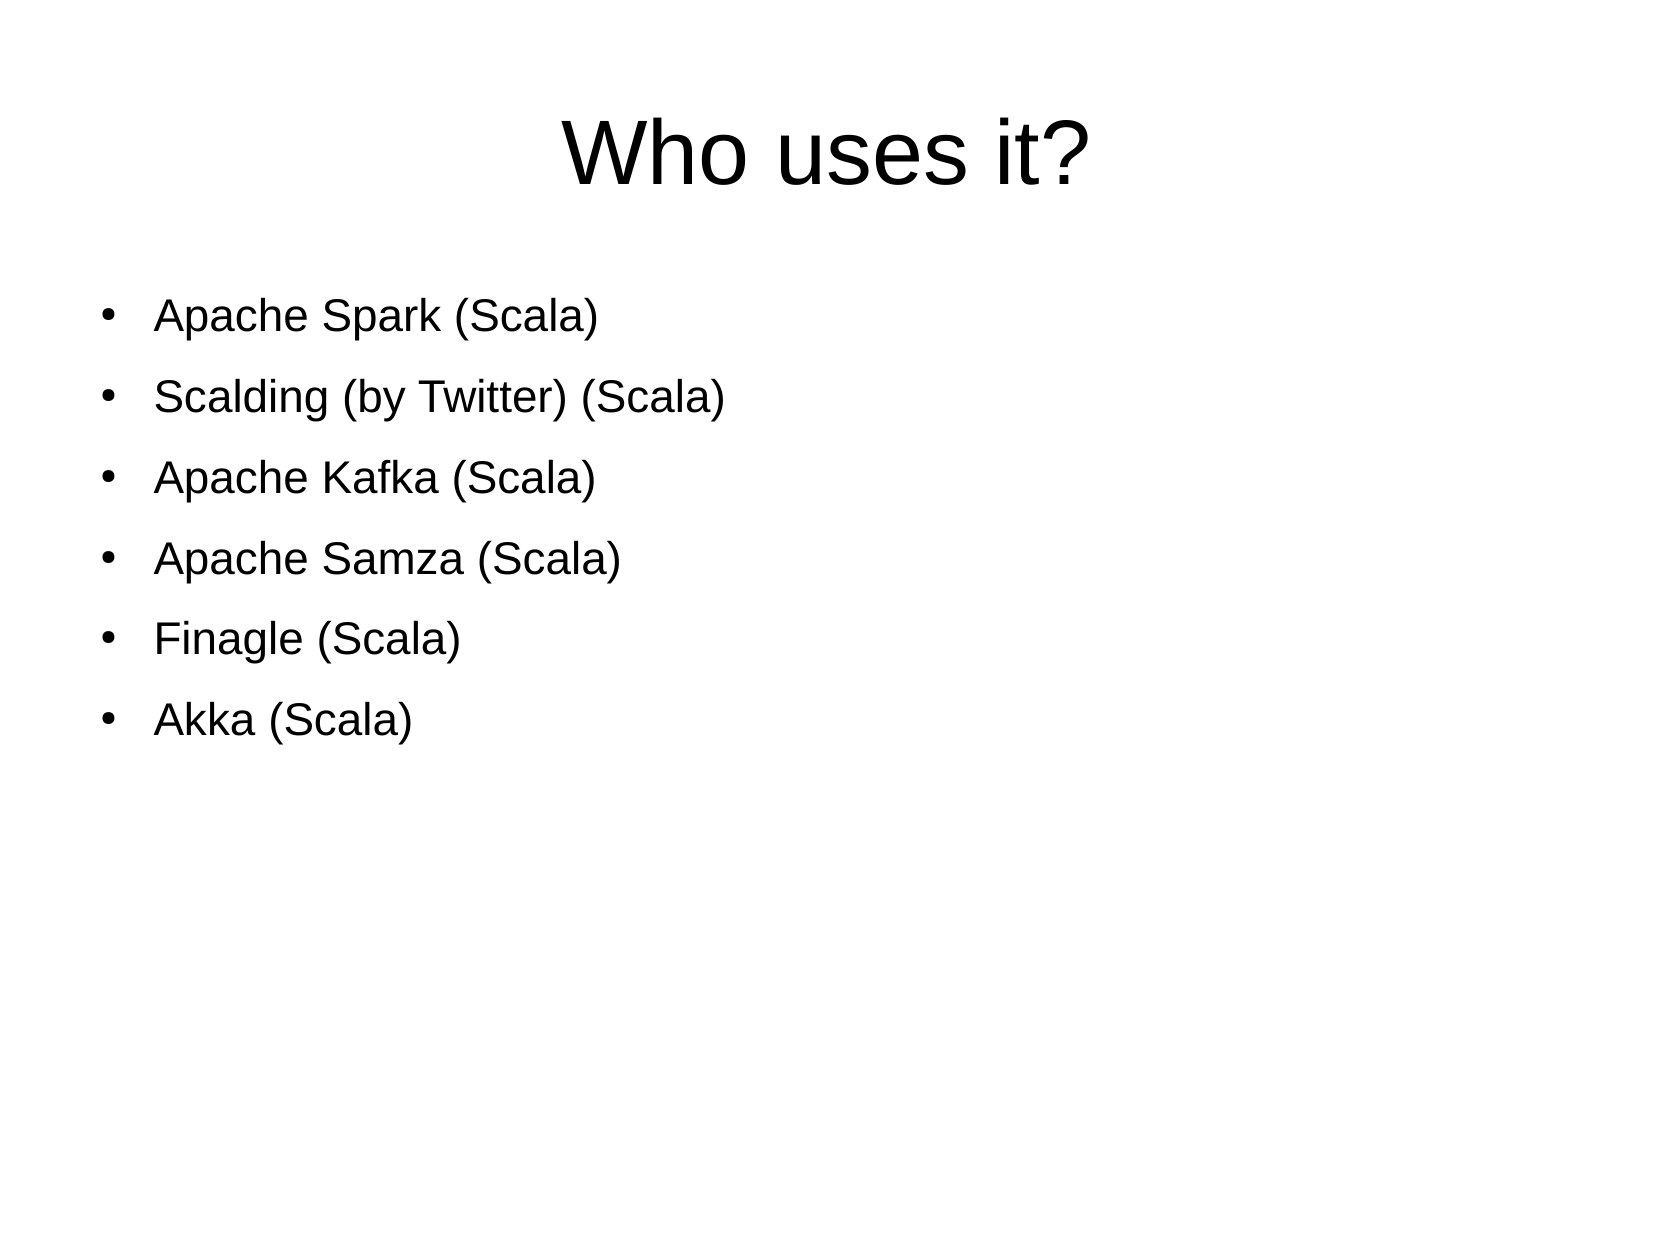

# Who uses it?
Apache Spark (Scala)
Scalding (by Twitter) (Scala)
Apache Kafka (Scala)
Apache Samza (Scala)
Finagle (Scala)
Akka (Scala)